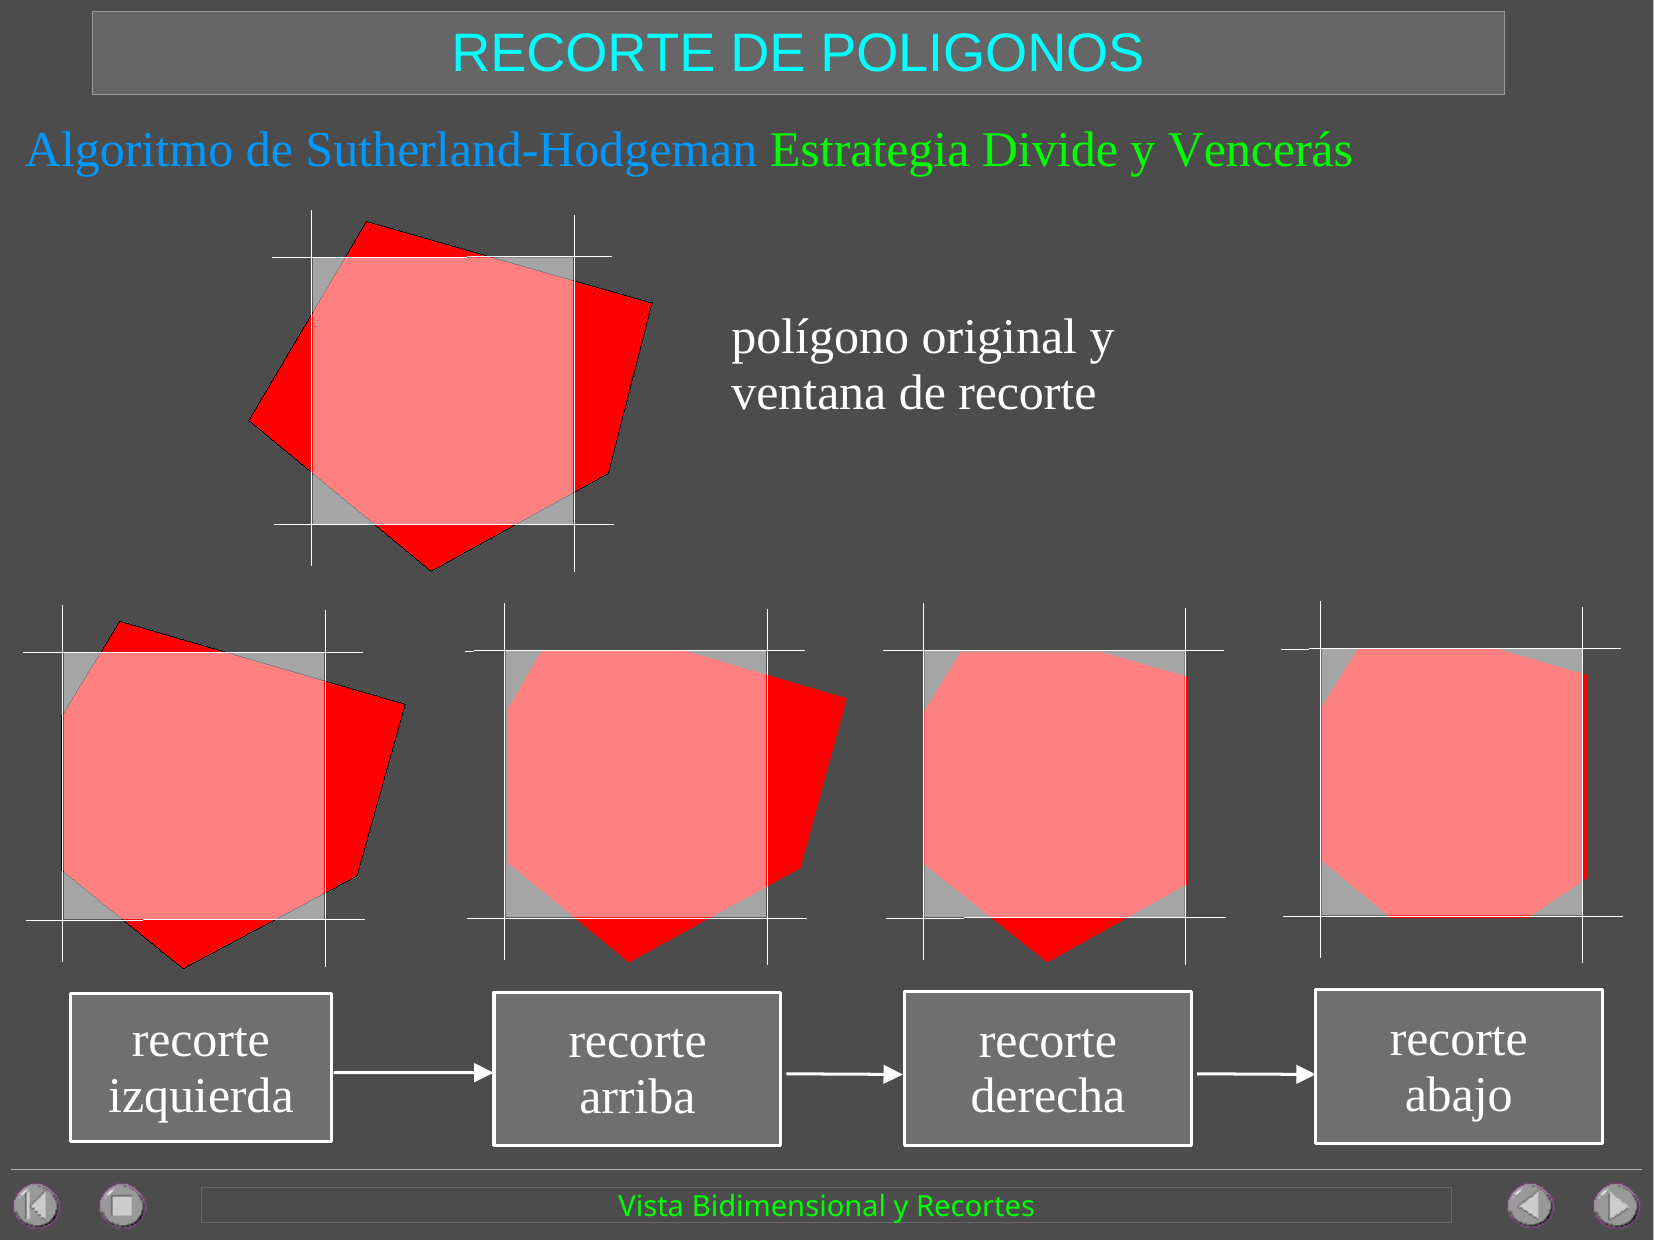

# RECORTE DE POLIGONOS
Algoritmo de Sutherland-Hodgeman Estrategia Divide y Vencerás
polígono original y
ventana de recorte
recorte
abajo
recorte
derecha
recorte
arriba
recorte izquierda